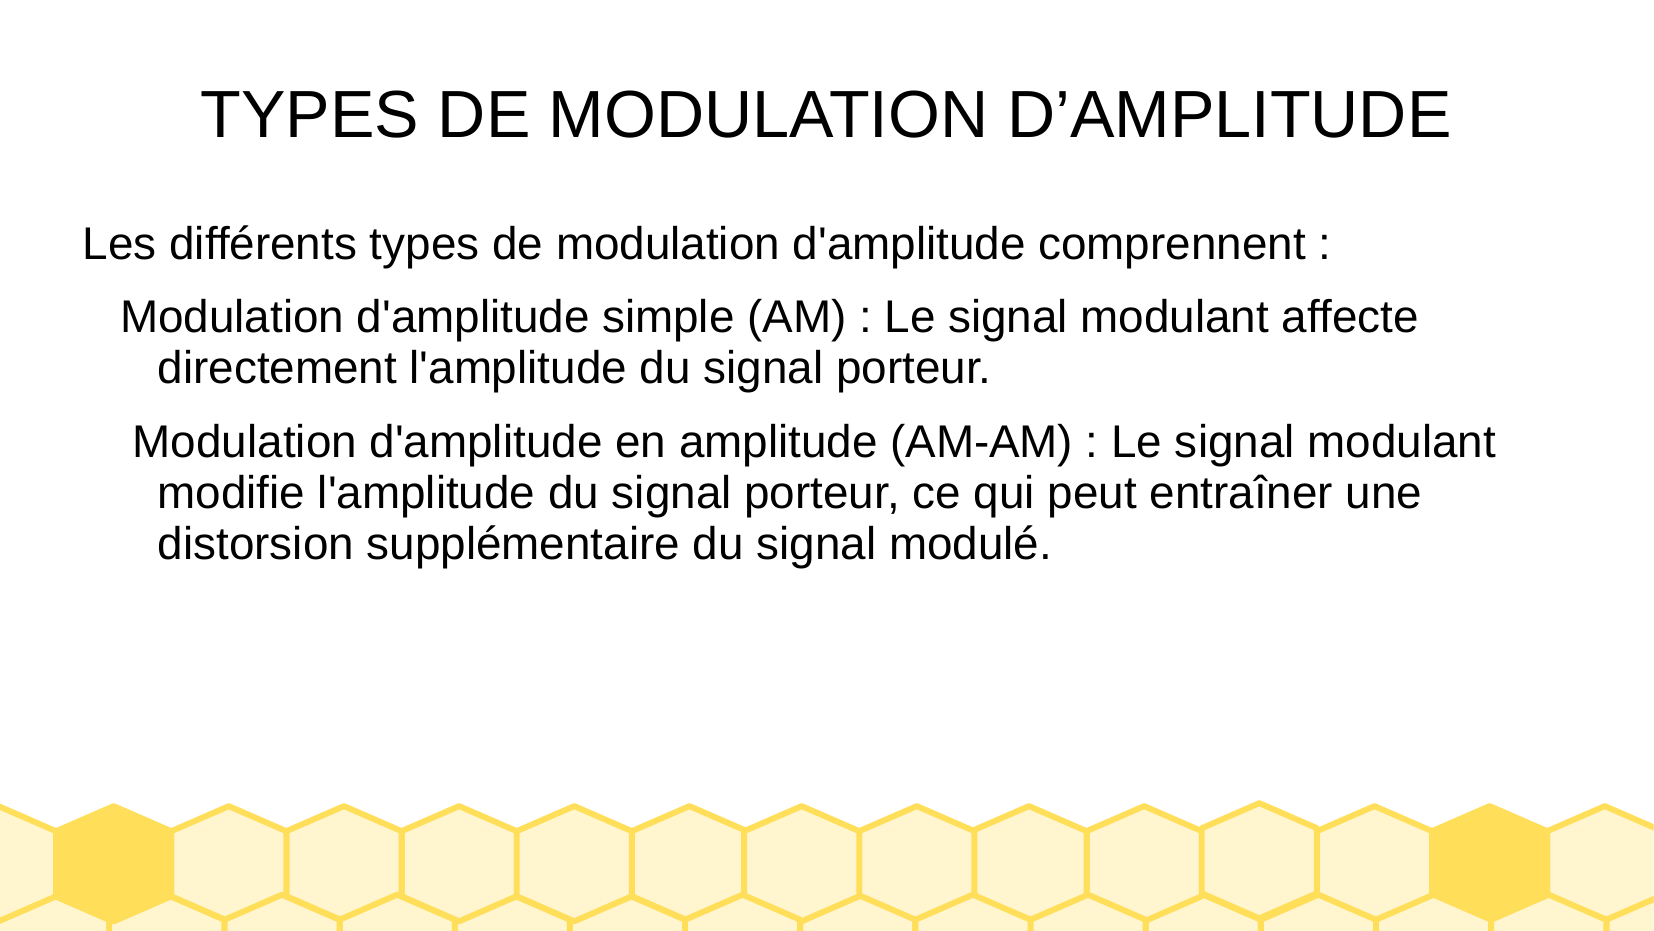

# TYPES DE MODULATION D’AMPLITUDE
Les différents types de modulation d'amplitude comprennent :
Modulation d'amplitude simple (AM) : Le signal modulant affecte directement l'amplitude du signal porteur.
 Modulation d'amplitude en amplitude (AM-AM) : Le signal modulant modifie l'amplitude du signal porteur, ce qui peut entraîner une distorsion supplémentaire du signal modulé.